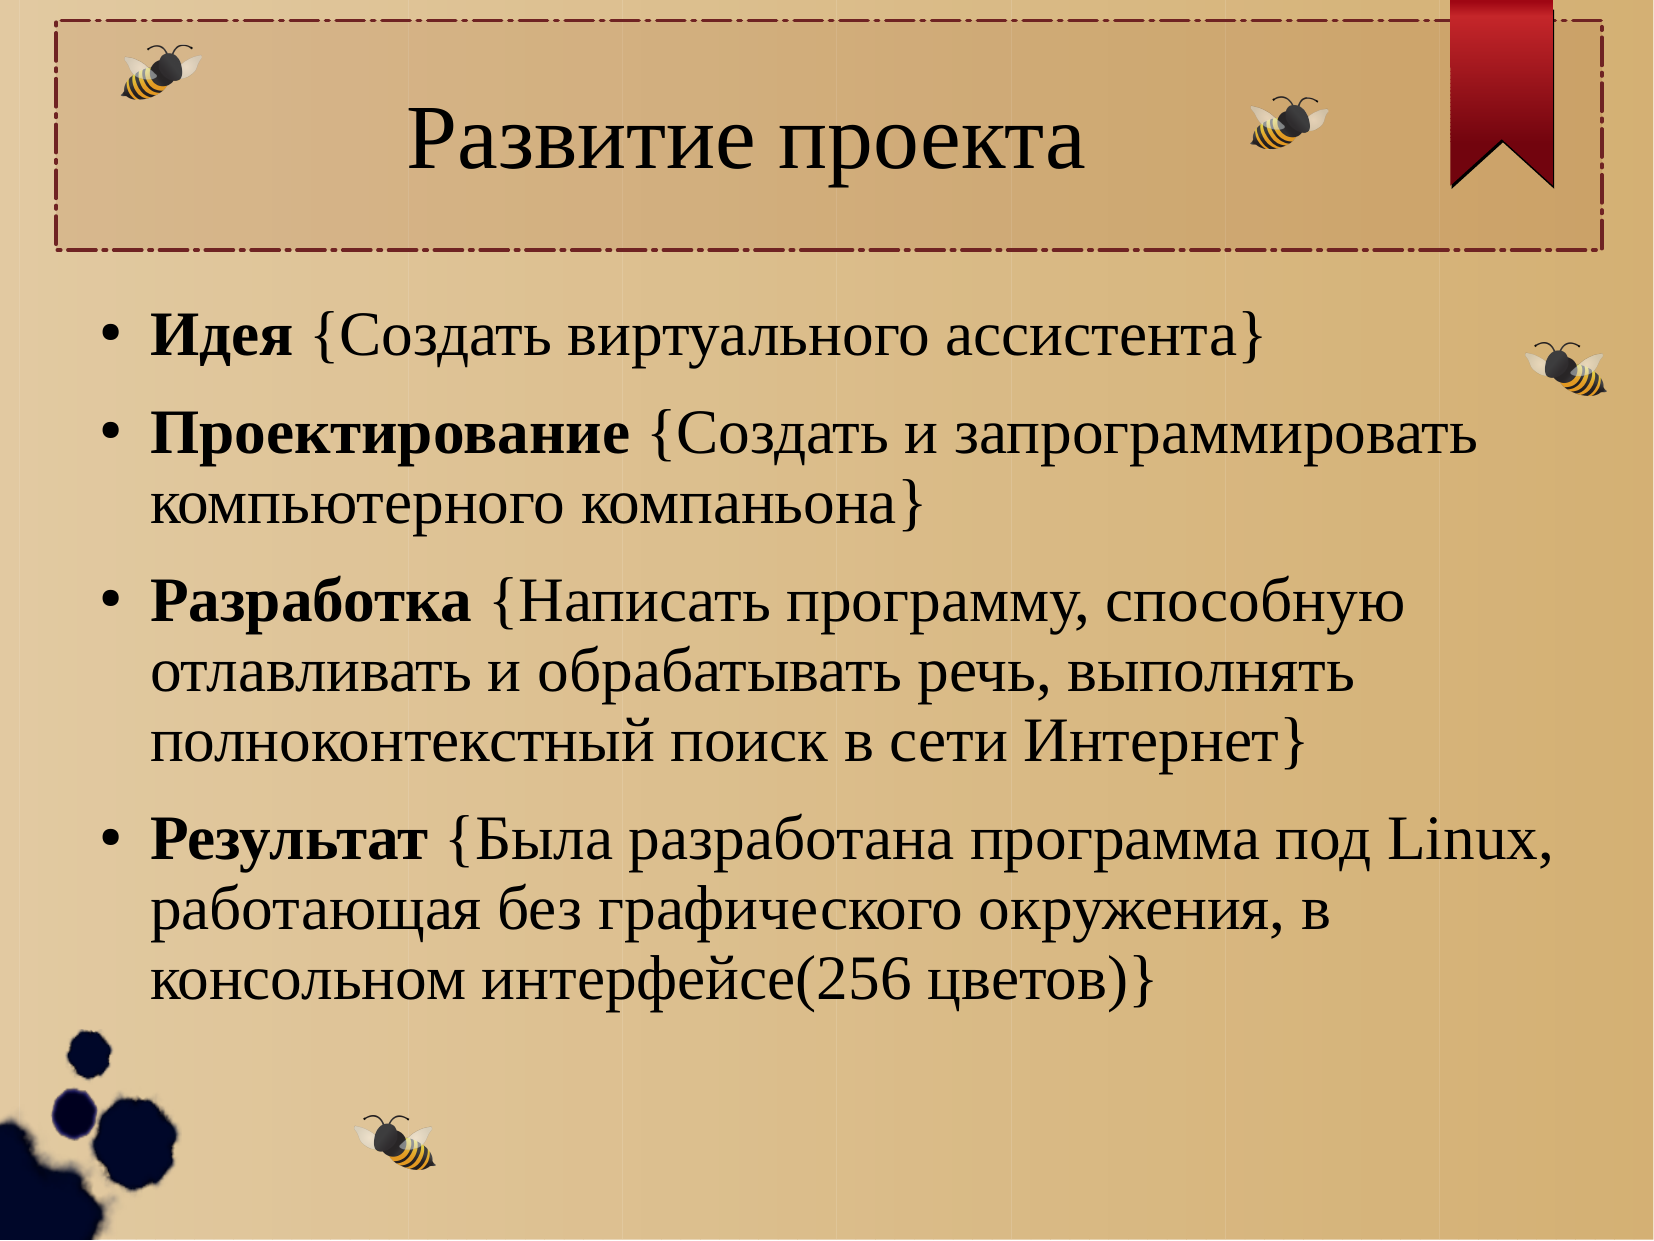

# Развитие проекта
Идея {Создать виртуального ассистента}
Проектирование {Создать и запрограммировать компьютерного компаньона}
Разработка {Написать программу, способную отлавливать и обрабатывать речь, выполнять полноконтекстный поиск в сети Интернет}
Результат {Была разработана программа под Linux, работающая без графического окружения, в консольном интерфейсе(256 цветов)}